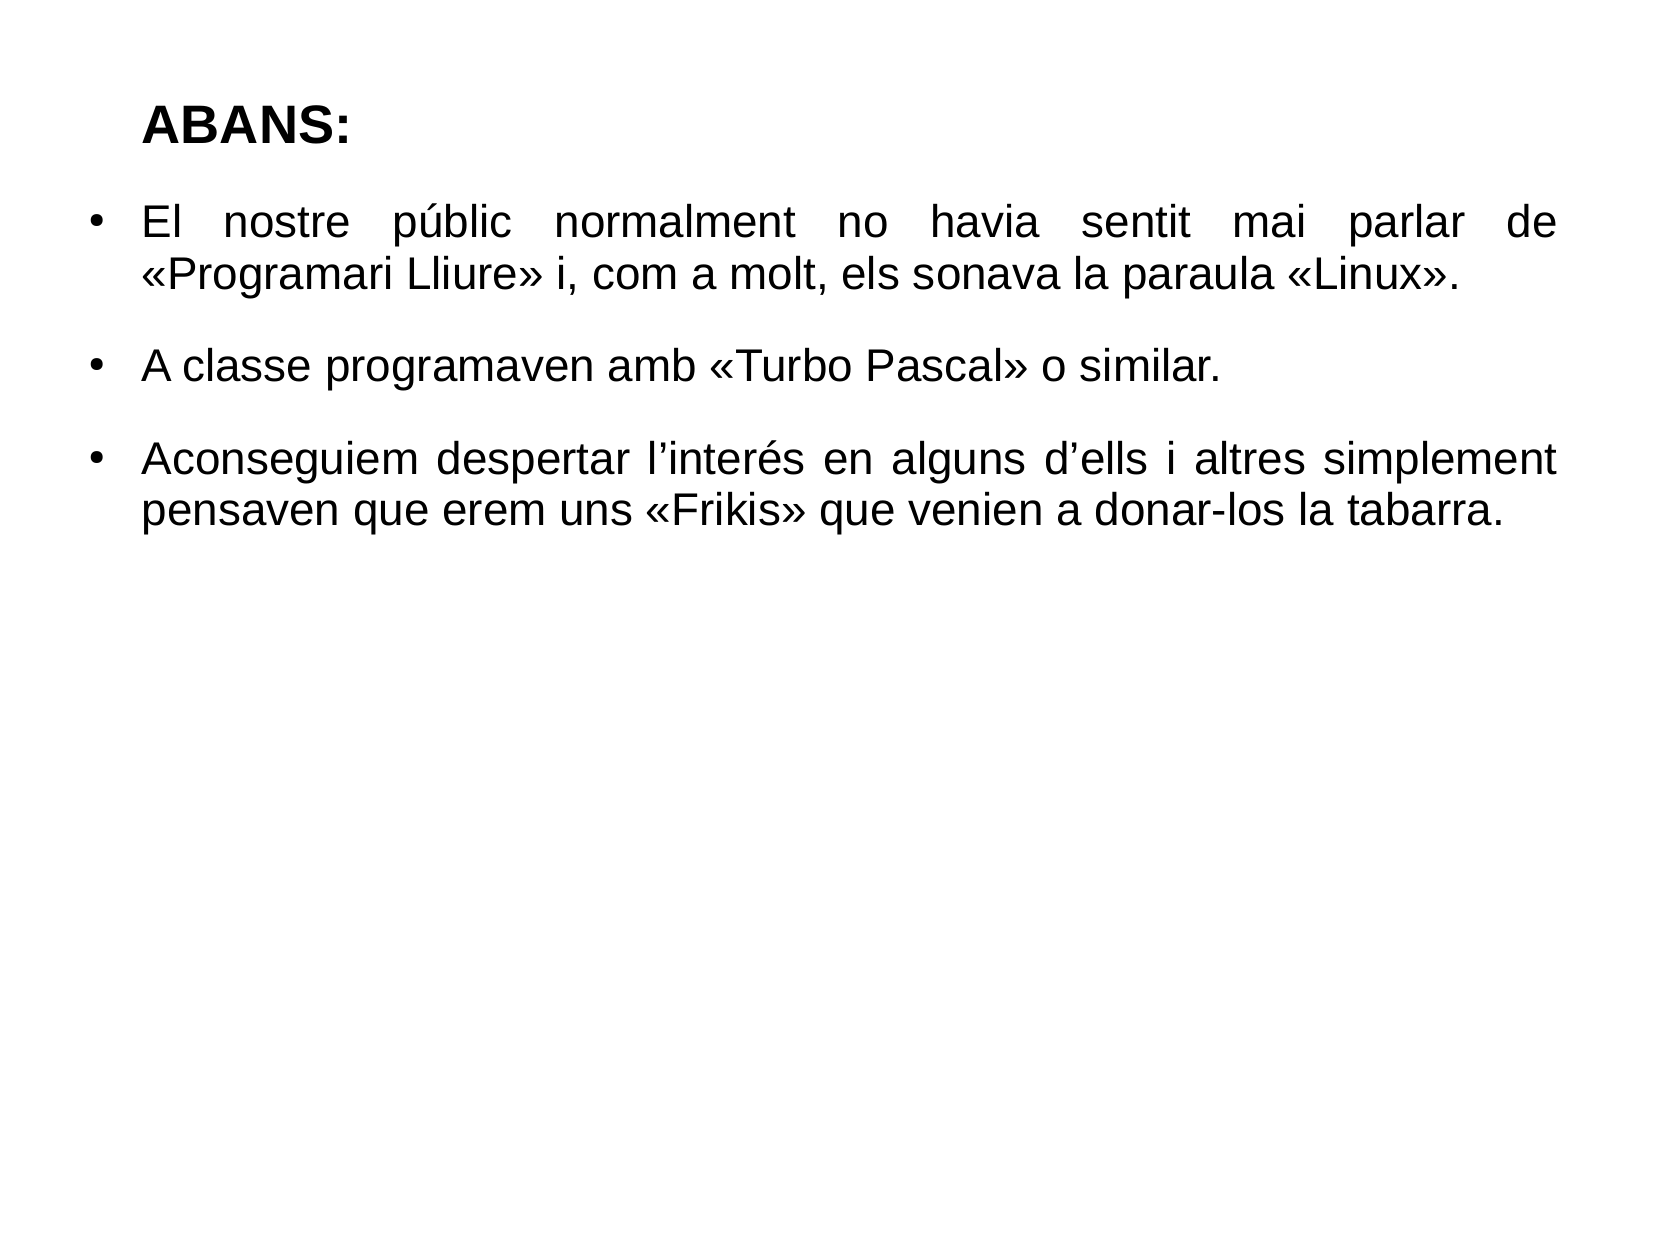

# ABANS:
El nostre públic normalment no havia sentit mai parlar de «Programari Lliure» i, com a molt, els sonava la paraula «Linux».
A classe programaven amb «Turbo Pascal» o similar.
Aconseguiem despertar l’interés en alguns d’ells i altres simplement pensaven que erem uns «Frikis» que venien a donar-los la tabarra.